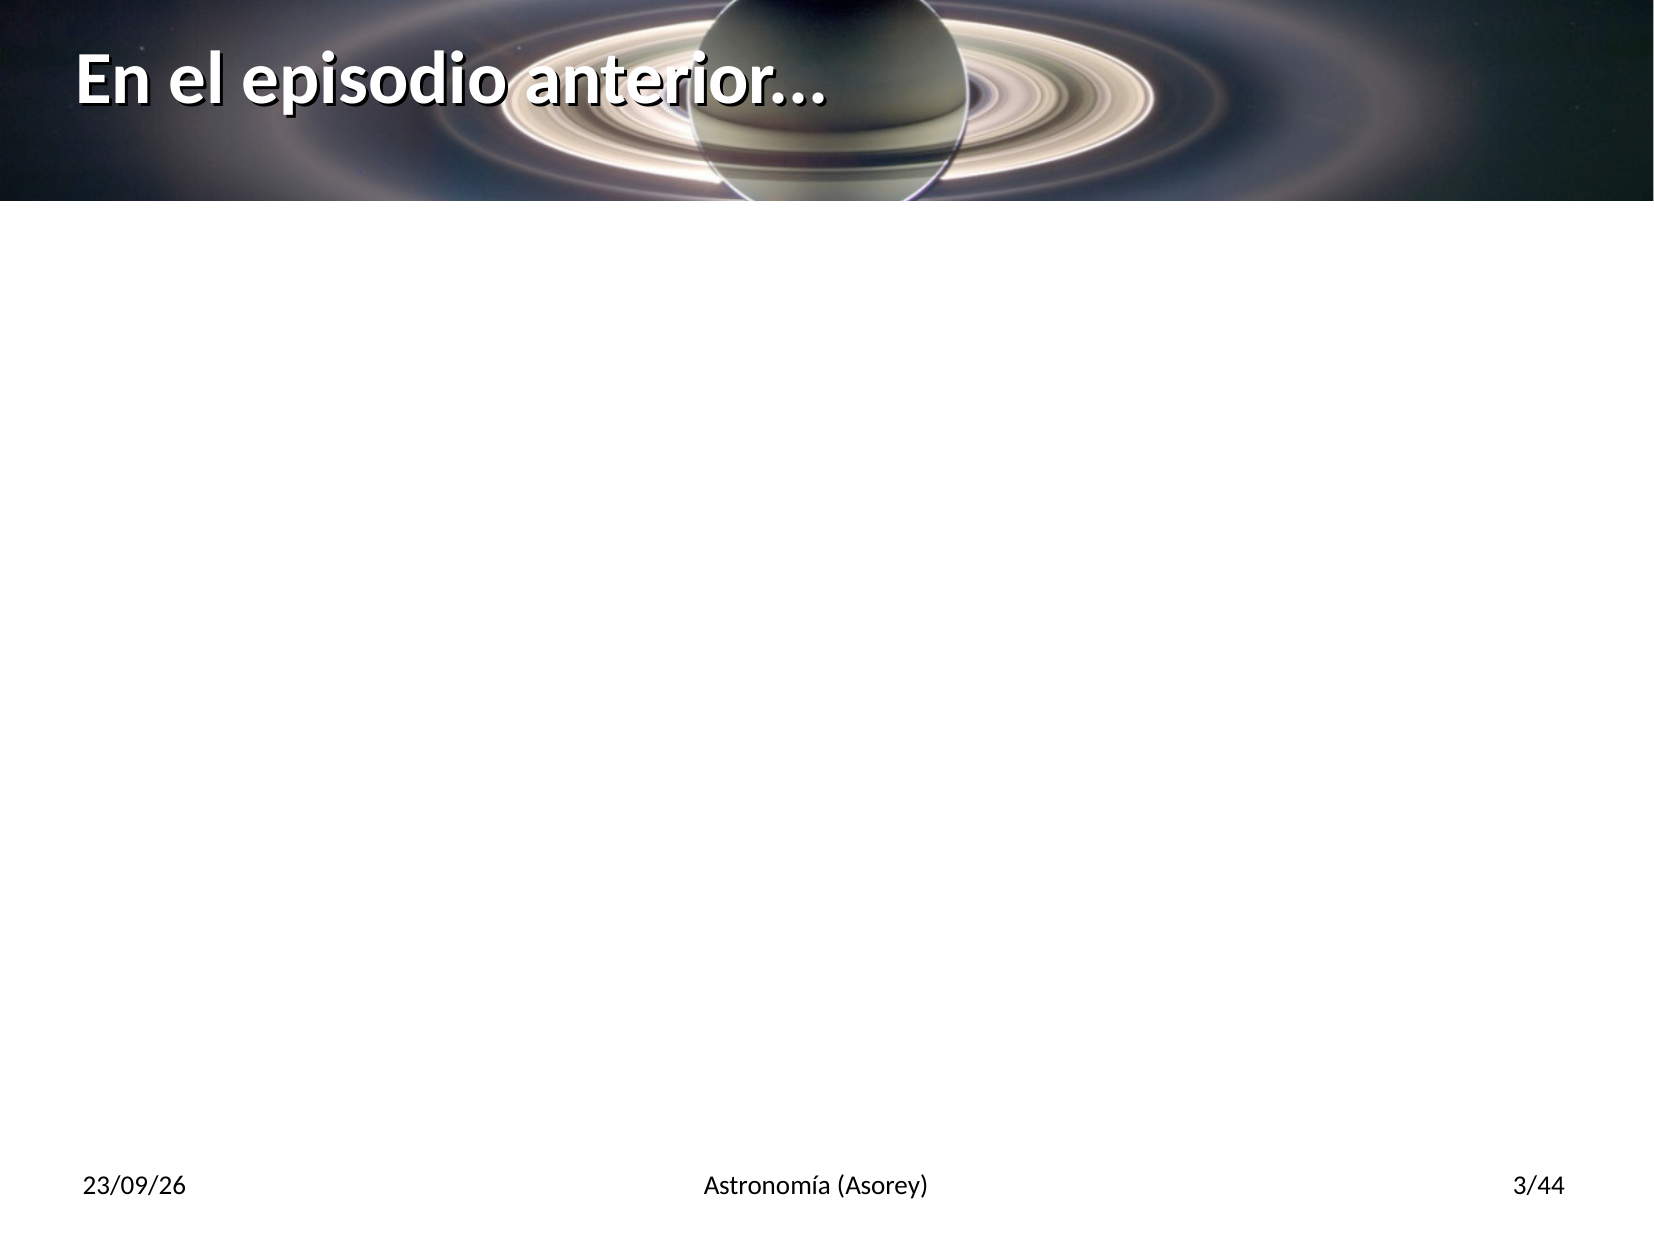

# En el episodio anterior...
Astronomía (Asorey)
3